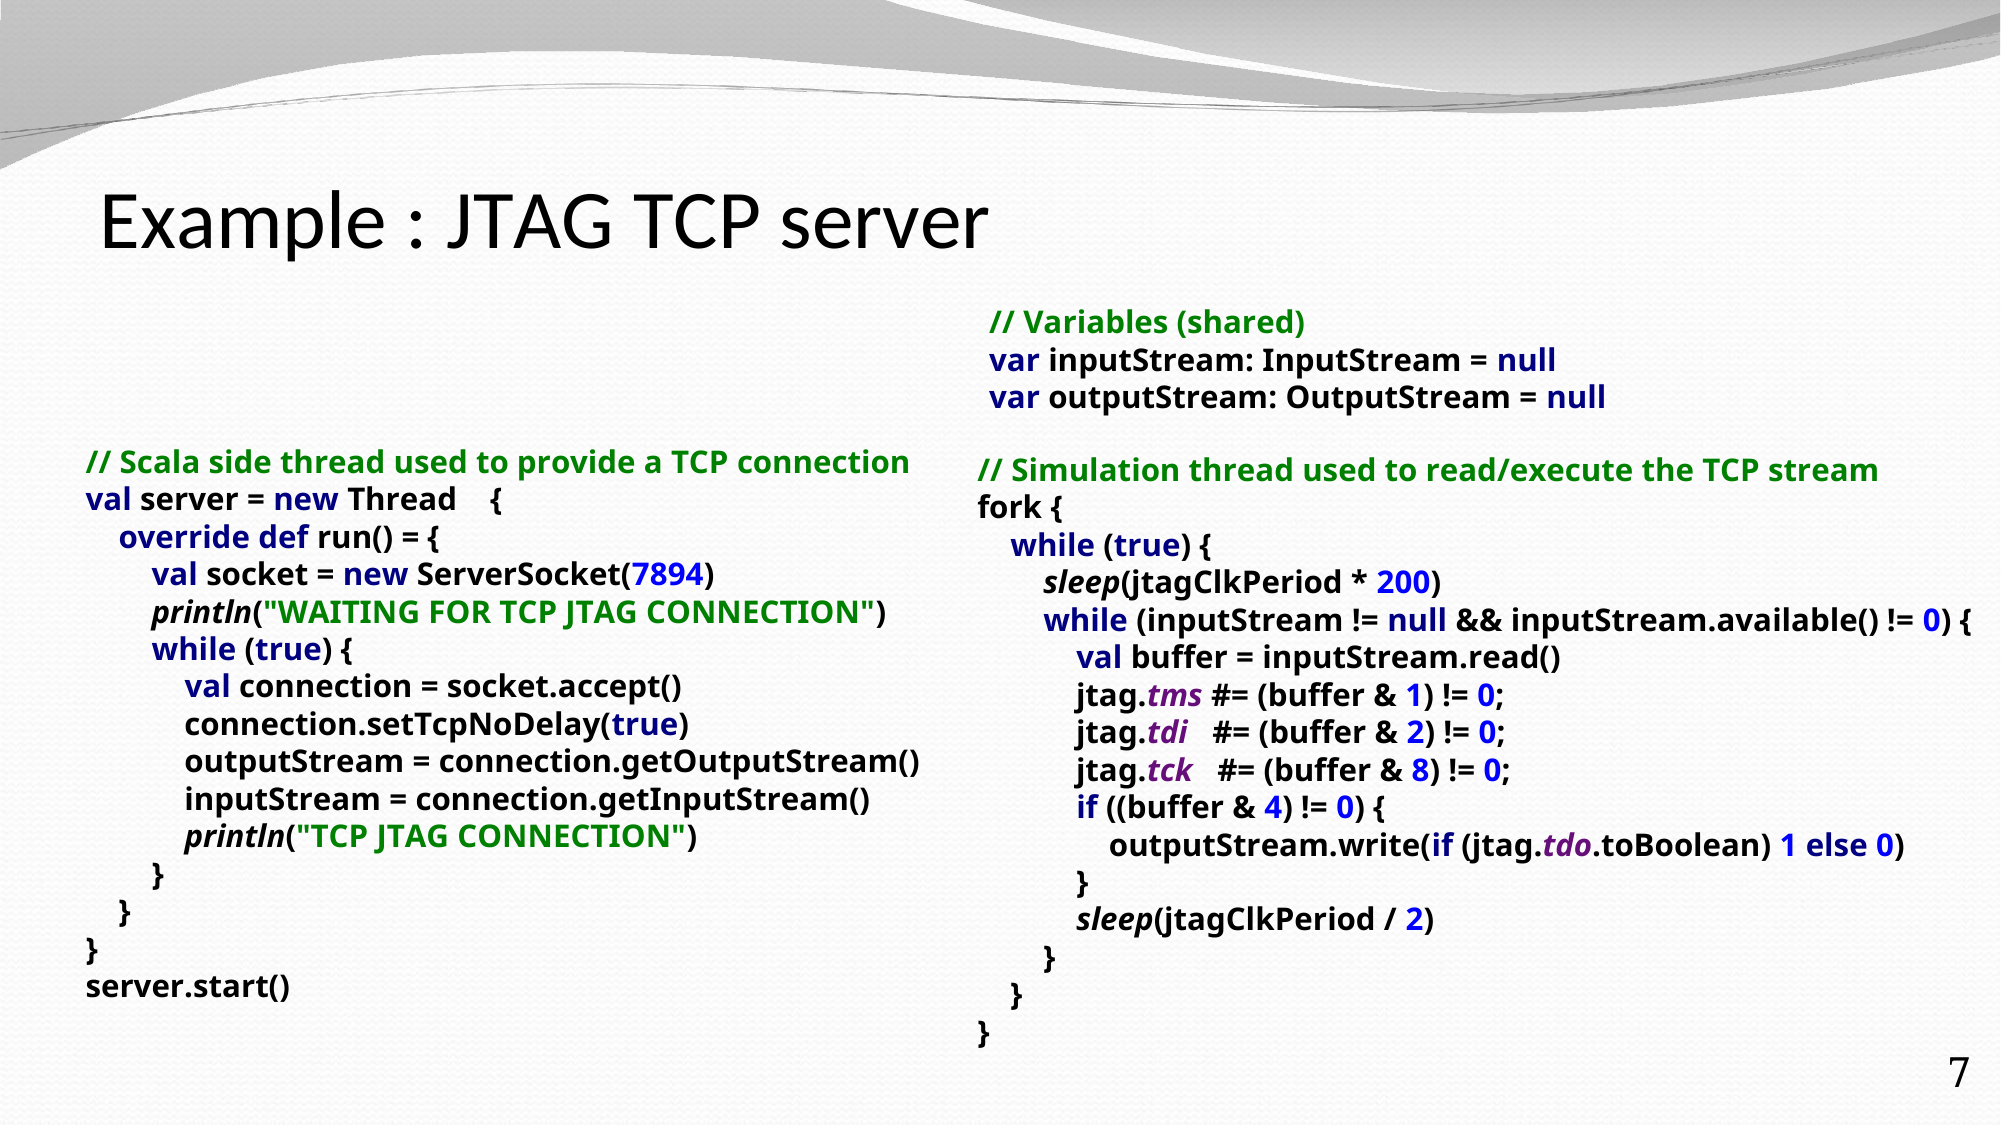

# Example : JTAG TCP server
// Variables (shared)
var inputStream: InputStream = null
var outputStream: OutputStream = null
// Scala side thread used to provide a TCP connection
val server = new Thread {
 override def run() = {
 val socket = new ServerSocket(7894)
 println("WAITING FOR TCP JTAG CONNECTION")
 while (true) {
 val connection = socket.accept()
 connection.setTcpNoDelay(true)
 outputStream = connection.getOutputStream()
 inputStream = connection.getInputStream()
 println("TCP JTAG CONNECTION")
 }
 }
}
server.start()
// Simulation thread used to read/execute the TCP stream
fork {
 while (true) {
 sleep(jtagClkPeriod * 200)
 while (inputStream != null && inputStream.available() != 0) {
 val buffer = inputStream.read()
 jtag.tms #= (buffer & 1) != 0;
 jtag.tdi #= (buffer & 2) != 0;
 jtag.tck #= (buffer & 8) != 0;
 if ((buffer & 4) != 0) {
 outputStream.write(if (jtag.tdo.toBoolean) 1 else 0)
 }
 sleep(jtagClkPeriod / 2)
 }
 }
}